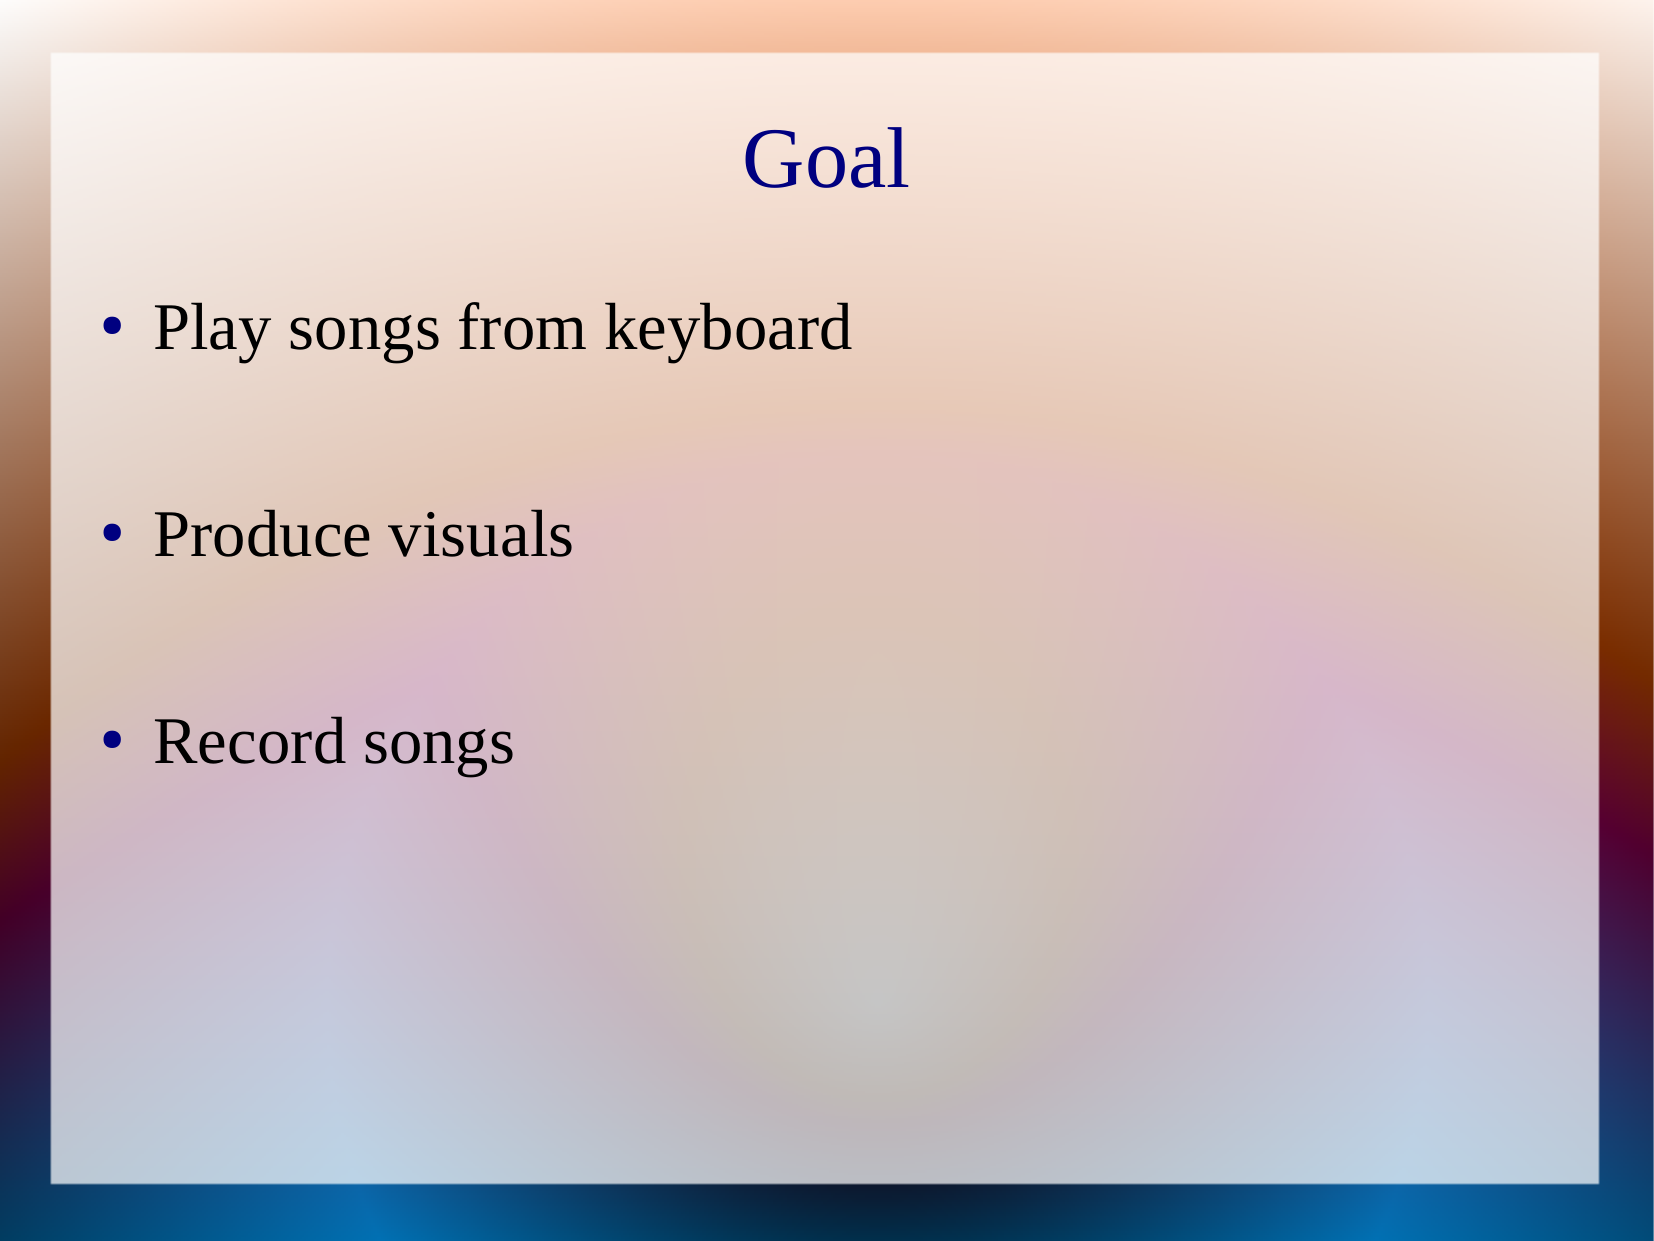

# Goal
Play songs from keyboard
Produce visuals
Record songs